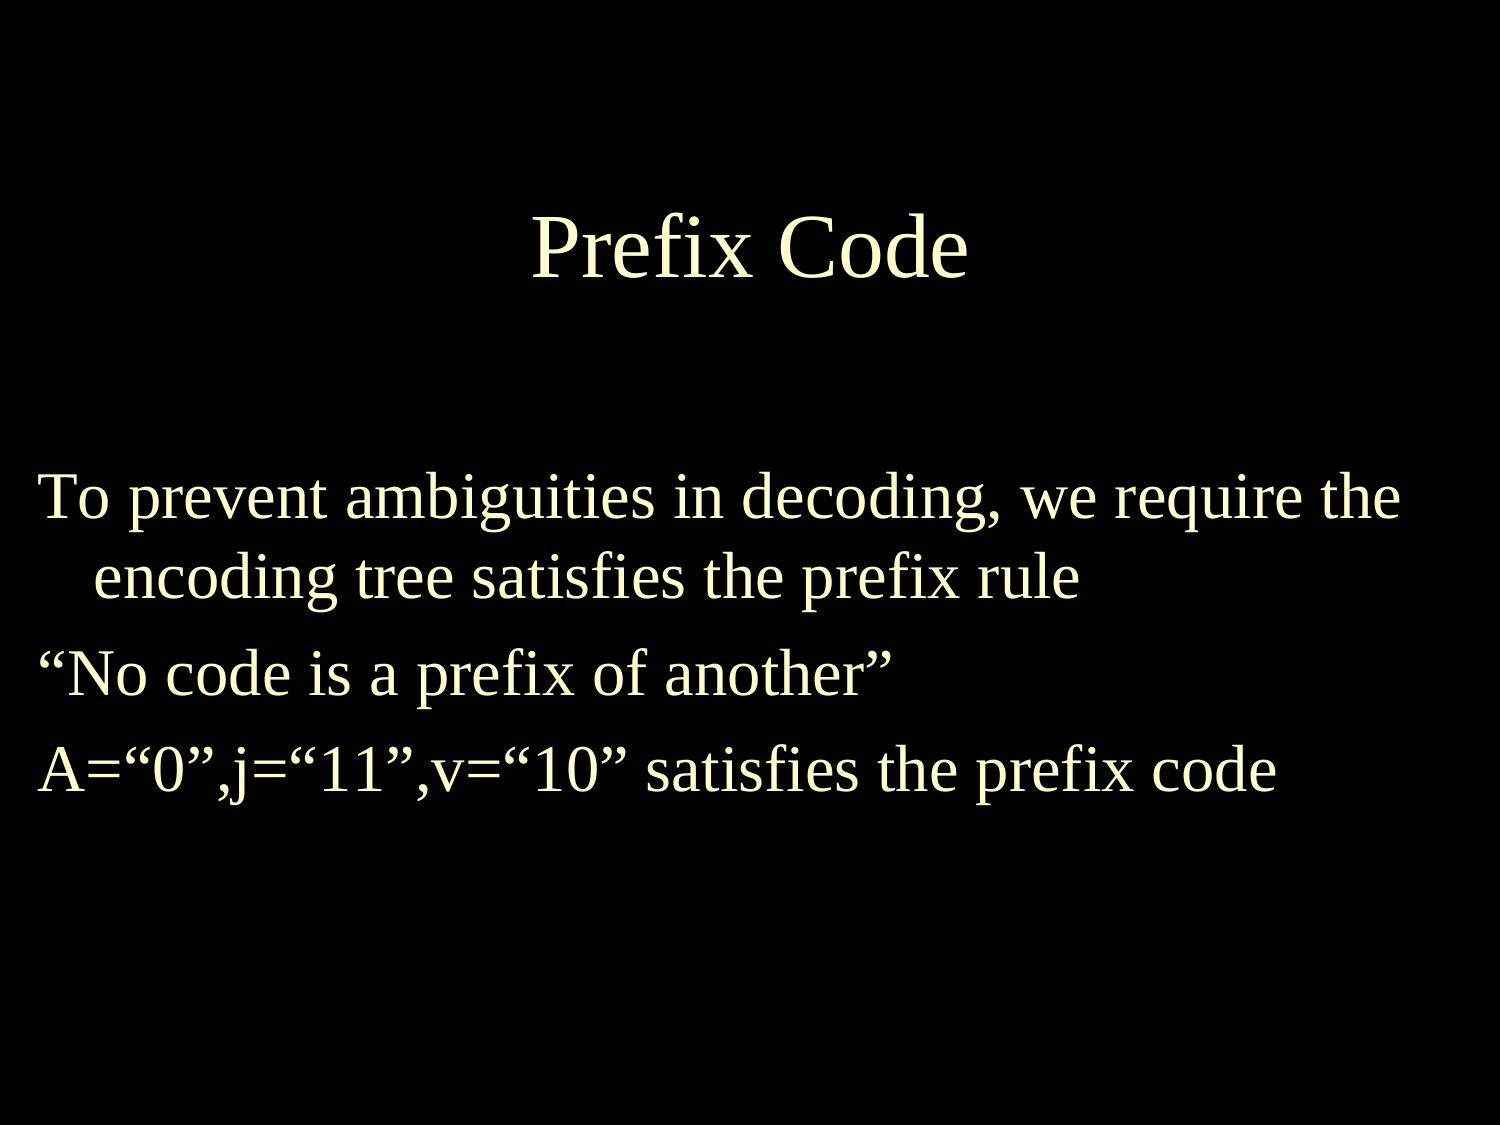

# Prefix Code
To prevent ambiguities in decoding, we require the encoding tree satisfies the prefix rule
“No code is a prefix of another”
A=“0”,j=“11”,v=“10” satisfies the prefix code